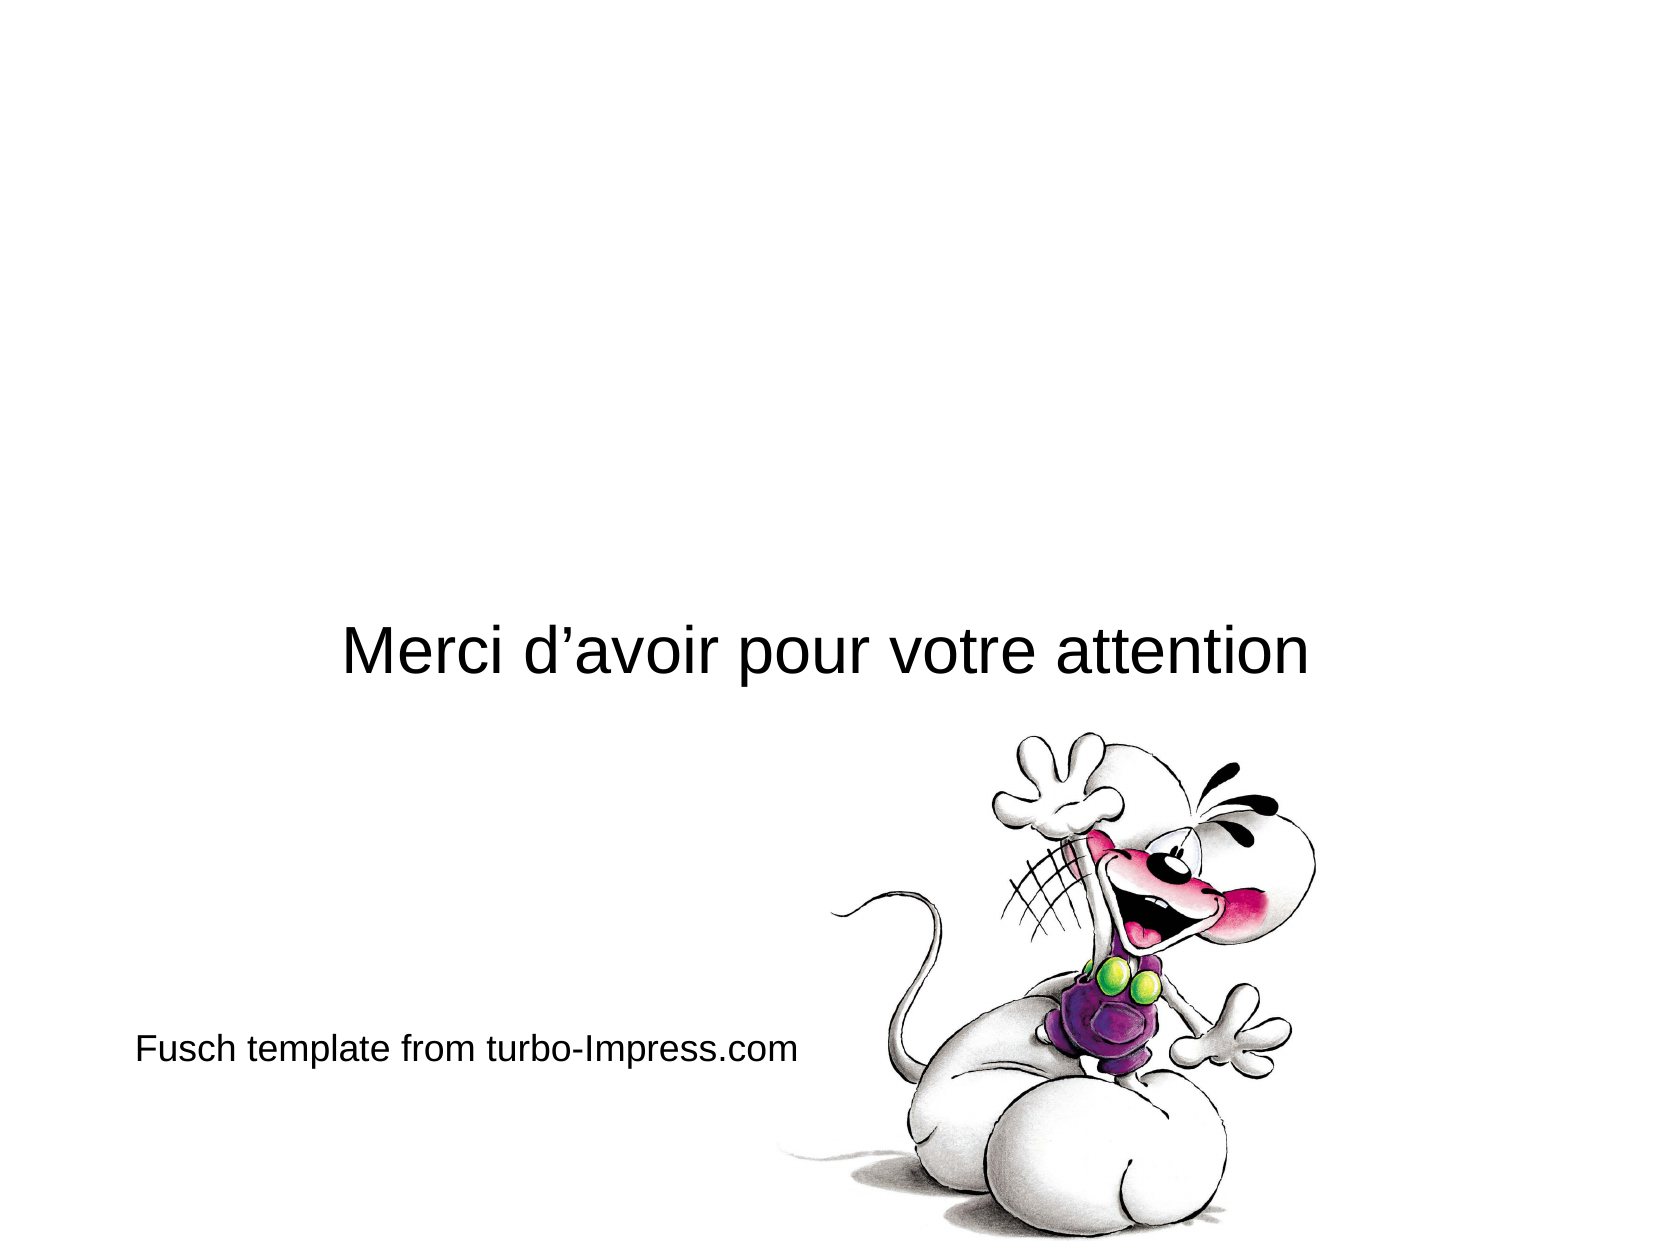

Merci d’avoir pour votre attention
Fusch template from turbo-Impress.com